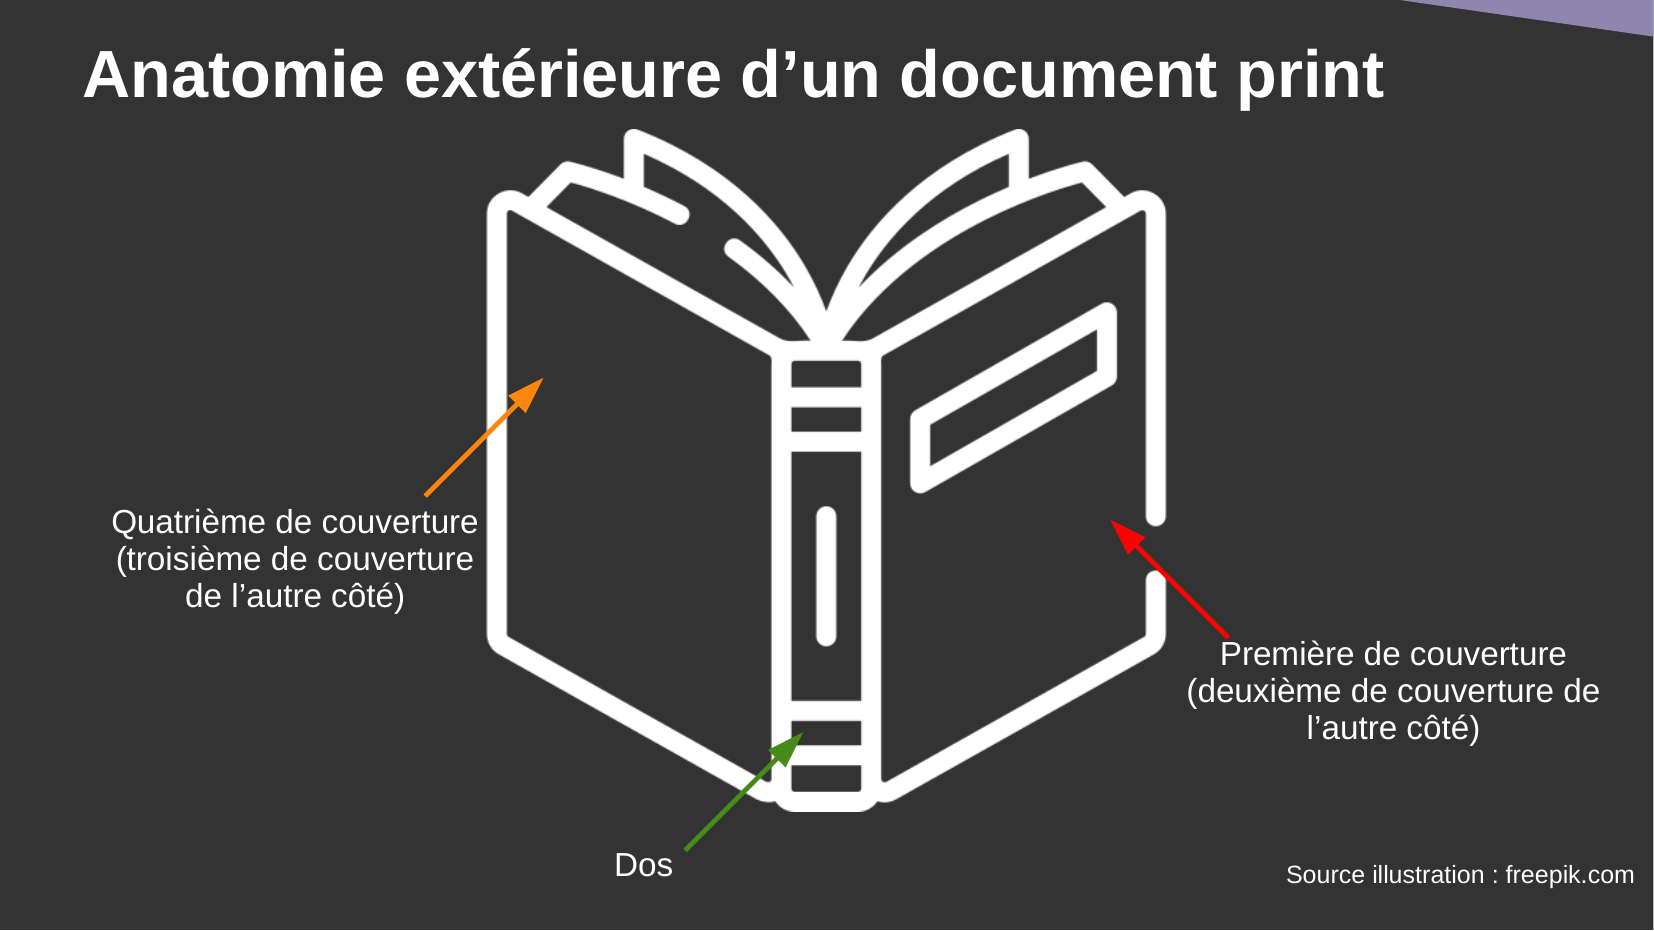

# Anatomie extérieure d’un document print
Quatrième de couverture
(troisième de couverture de l’autre côté)
Première de couverture
(deuxième de couverture de l’autre côté)
Dos
Source illustration : freepik.com